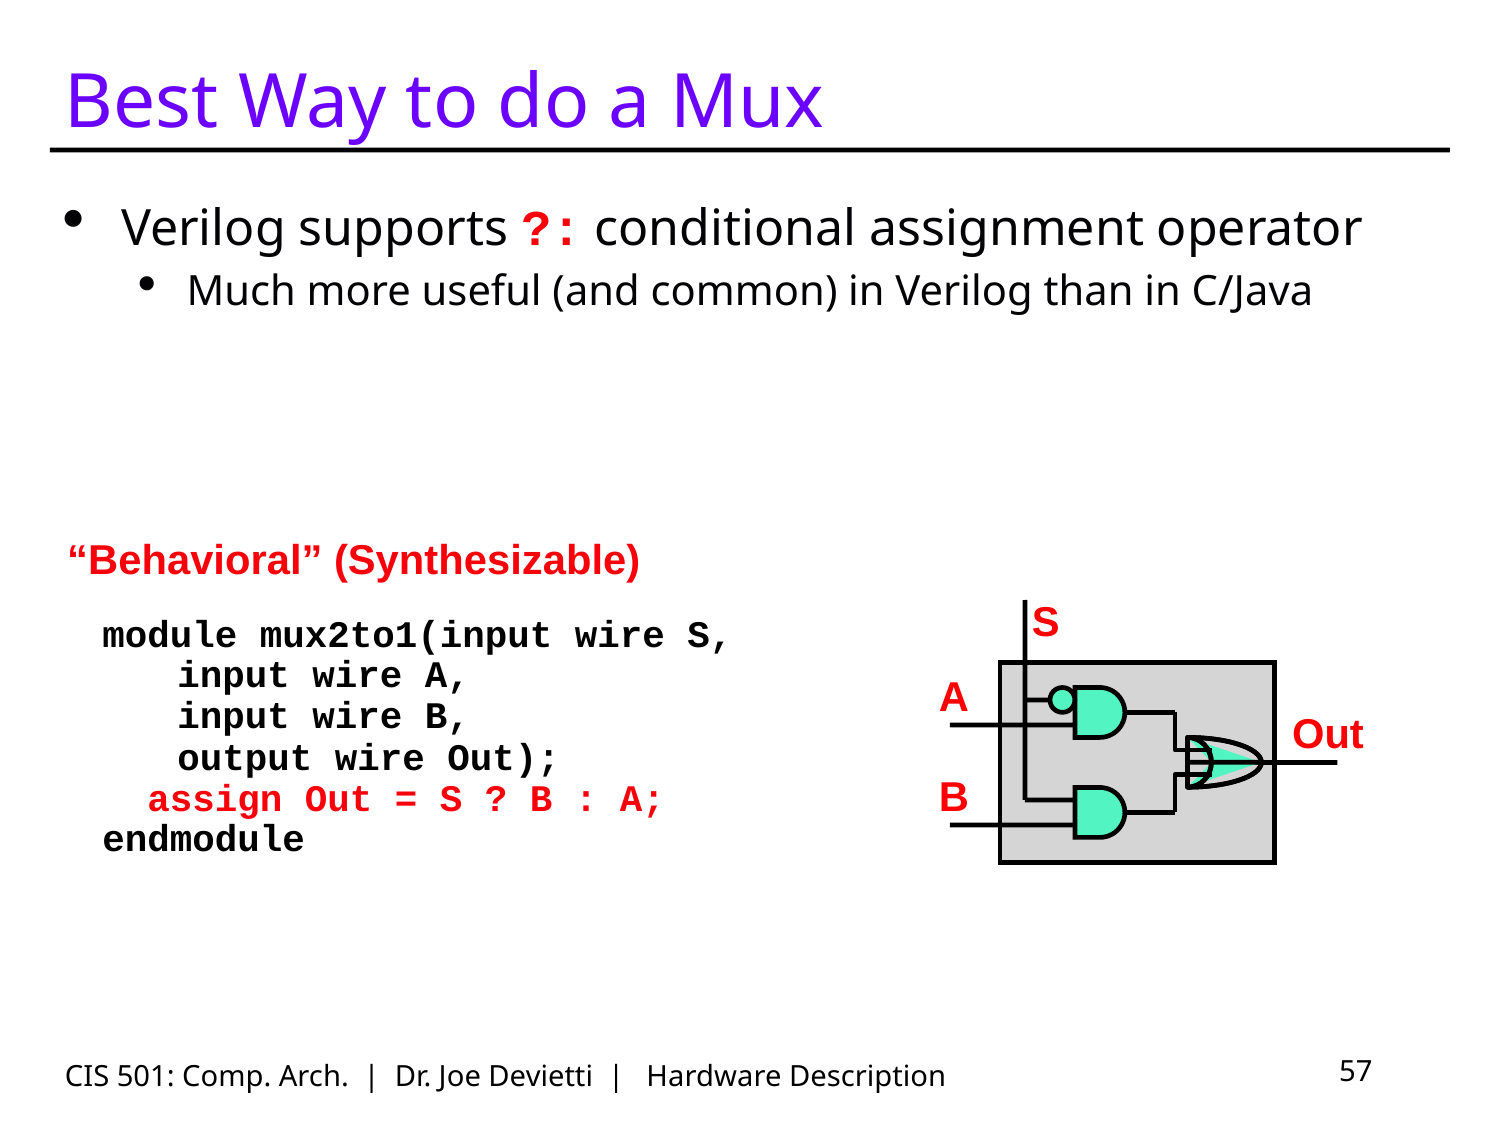

Best Way to do a Mux
Verilog supports ?: conditional assignment operator
Much more useful (and common) in Verilog than in C/Java
“Behavioral” (Synthesizable)
S
module mux2to1(input wire S,
	input wire A,
	input wire B,
	output wire Out);
 assign Out = S ? B : A;
endmodule
A
Out
B
CIS 501: Comp. Arch. | Dr. Joe Devietti | Hardware Description